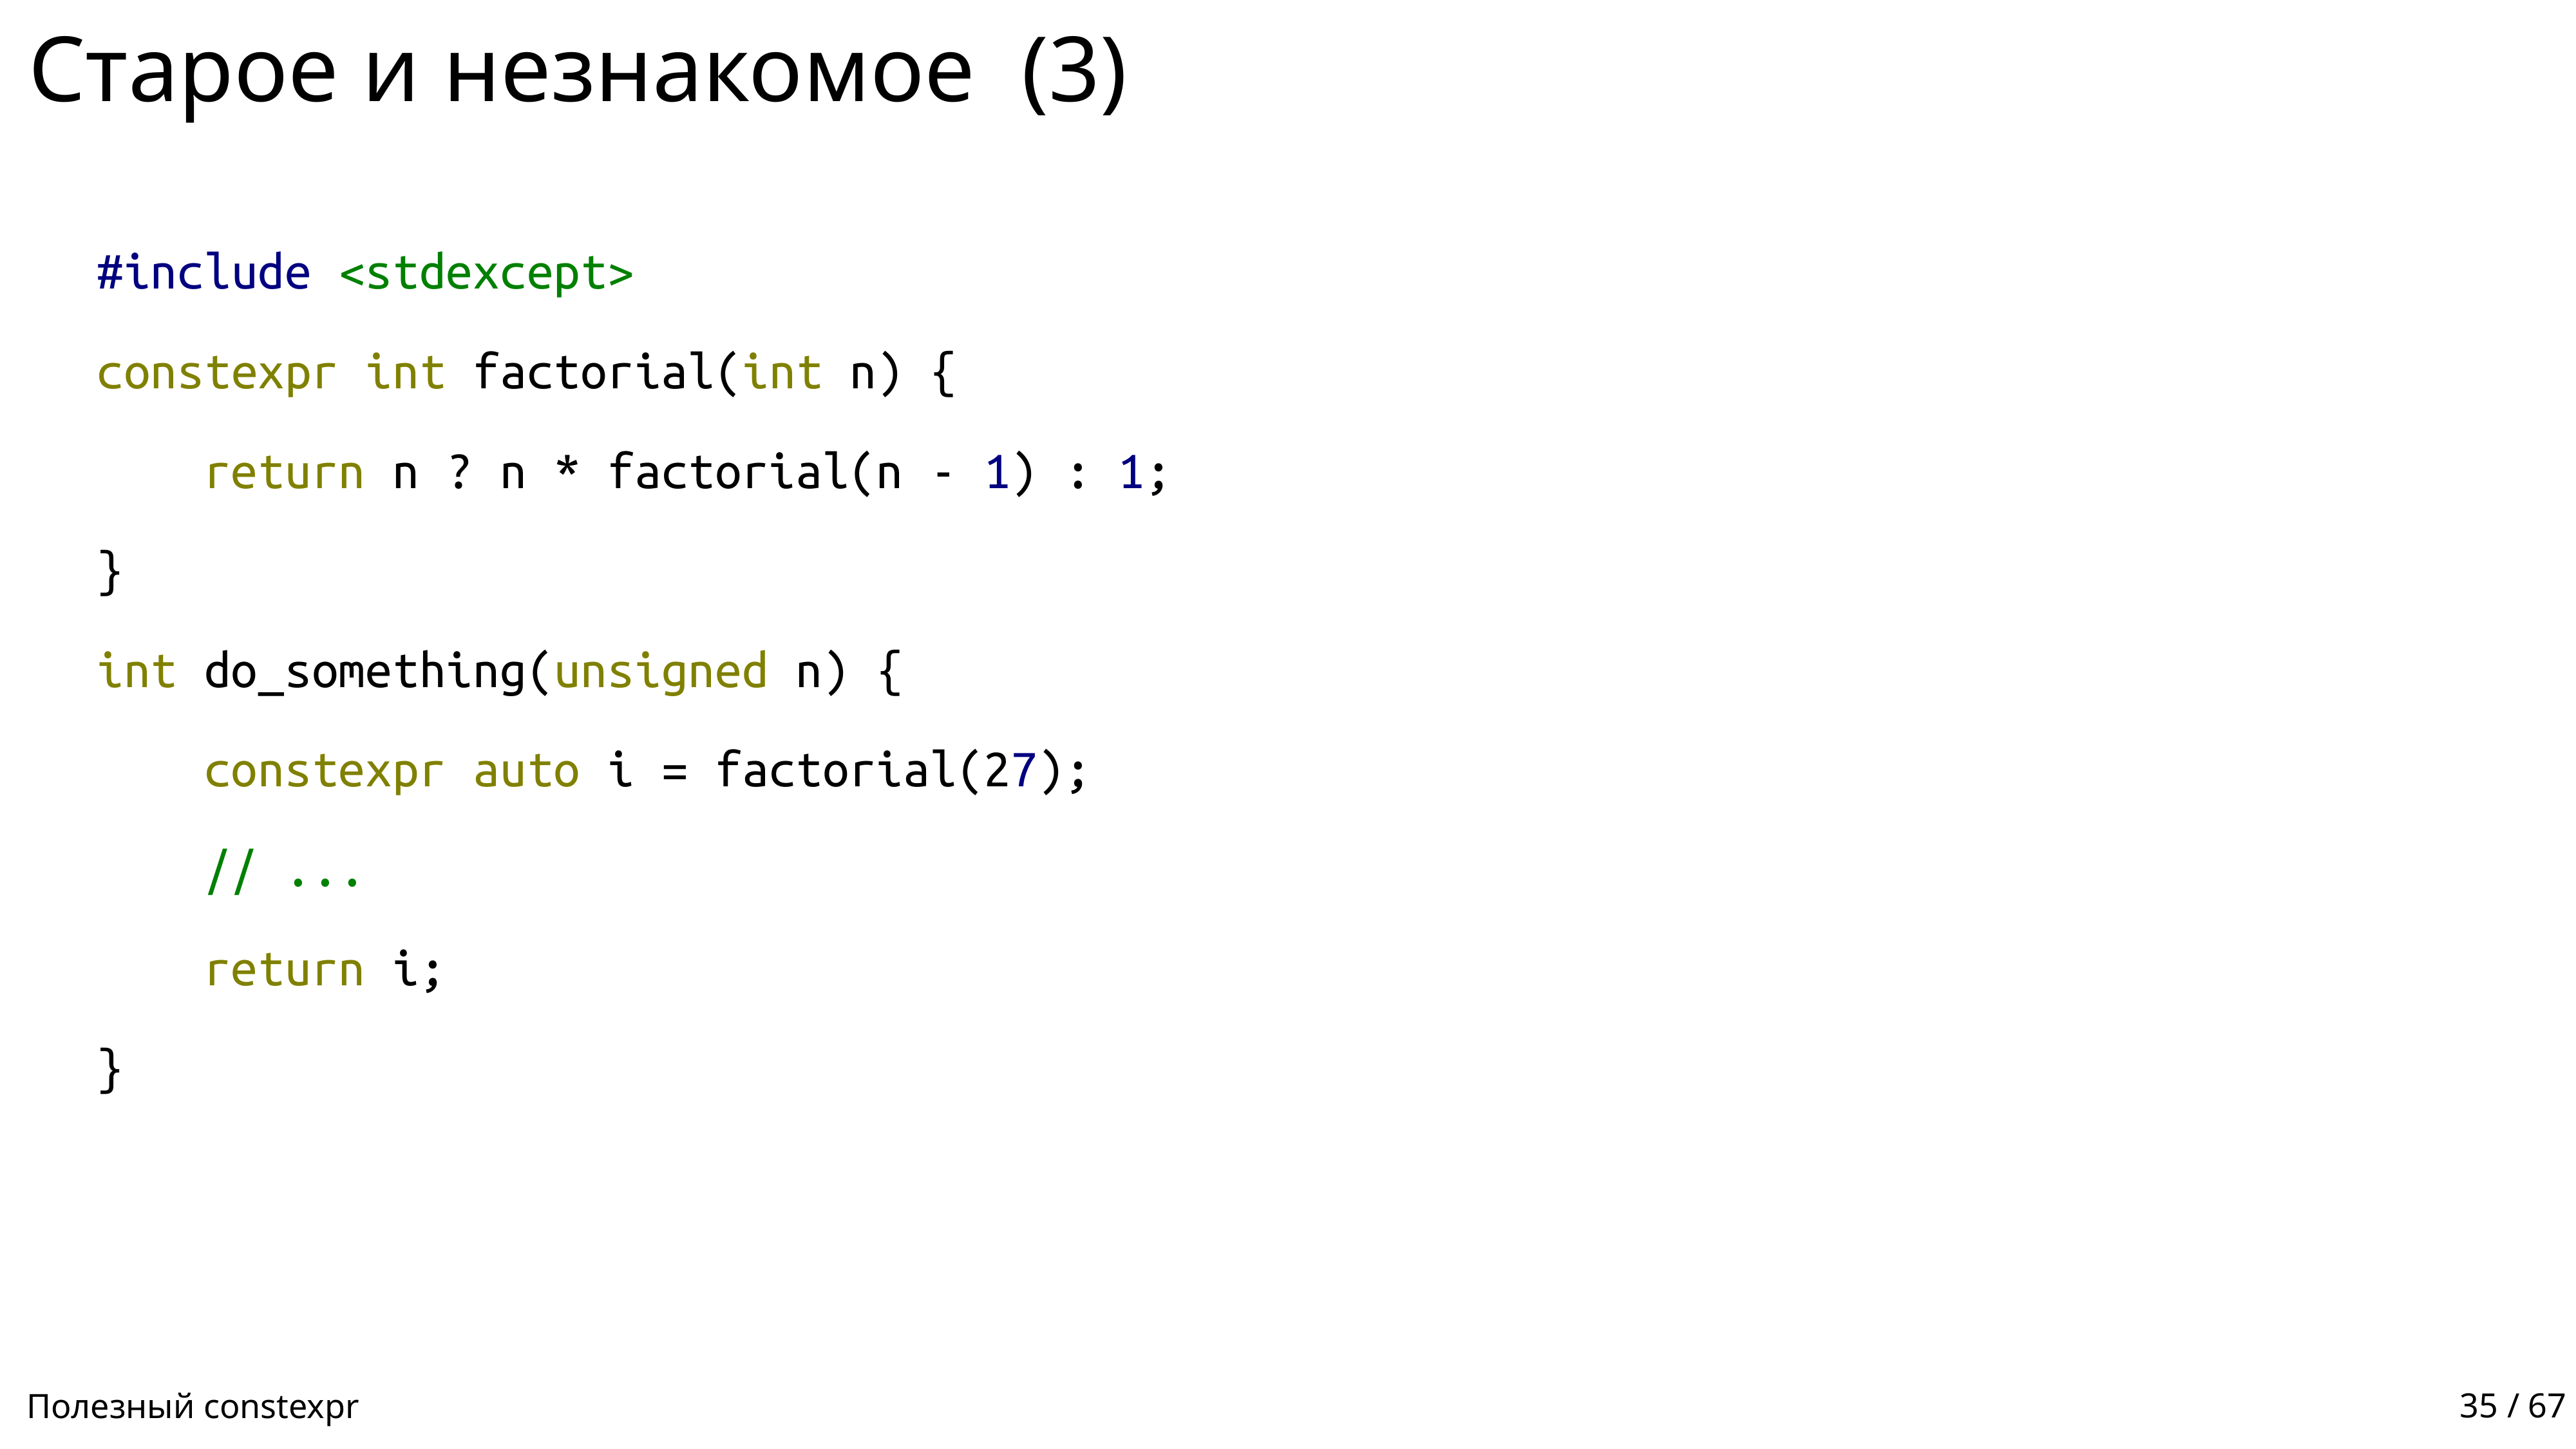

# Старое и незнакомое (3)
#include <stdexcept>
constexpr int factorial(int n) {
 return n ? n * factorial(n - 1) : 1;
}
int do_something(unsigned n) {
 constexpr auto i = factorial(27);
 // ...
 return i;
}
Полезный constexpr